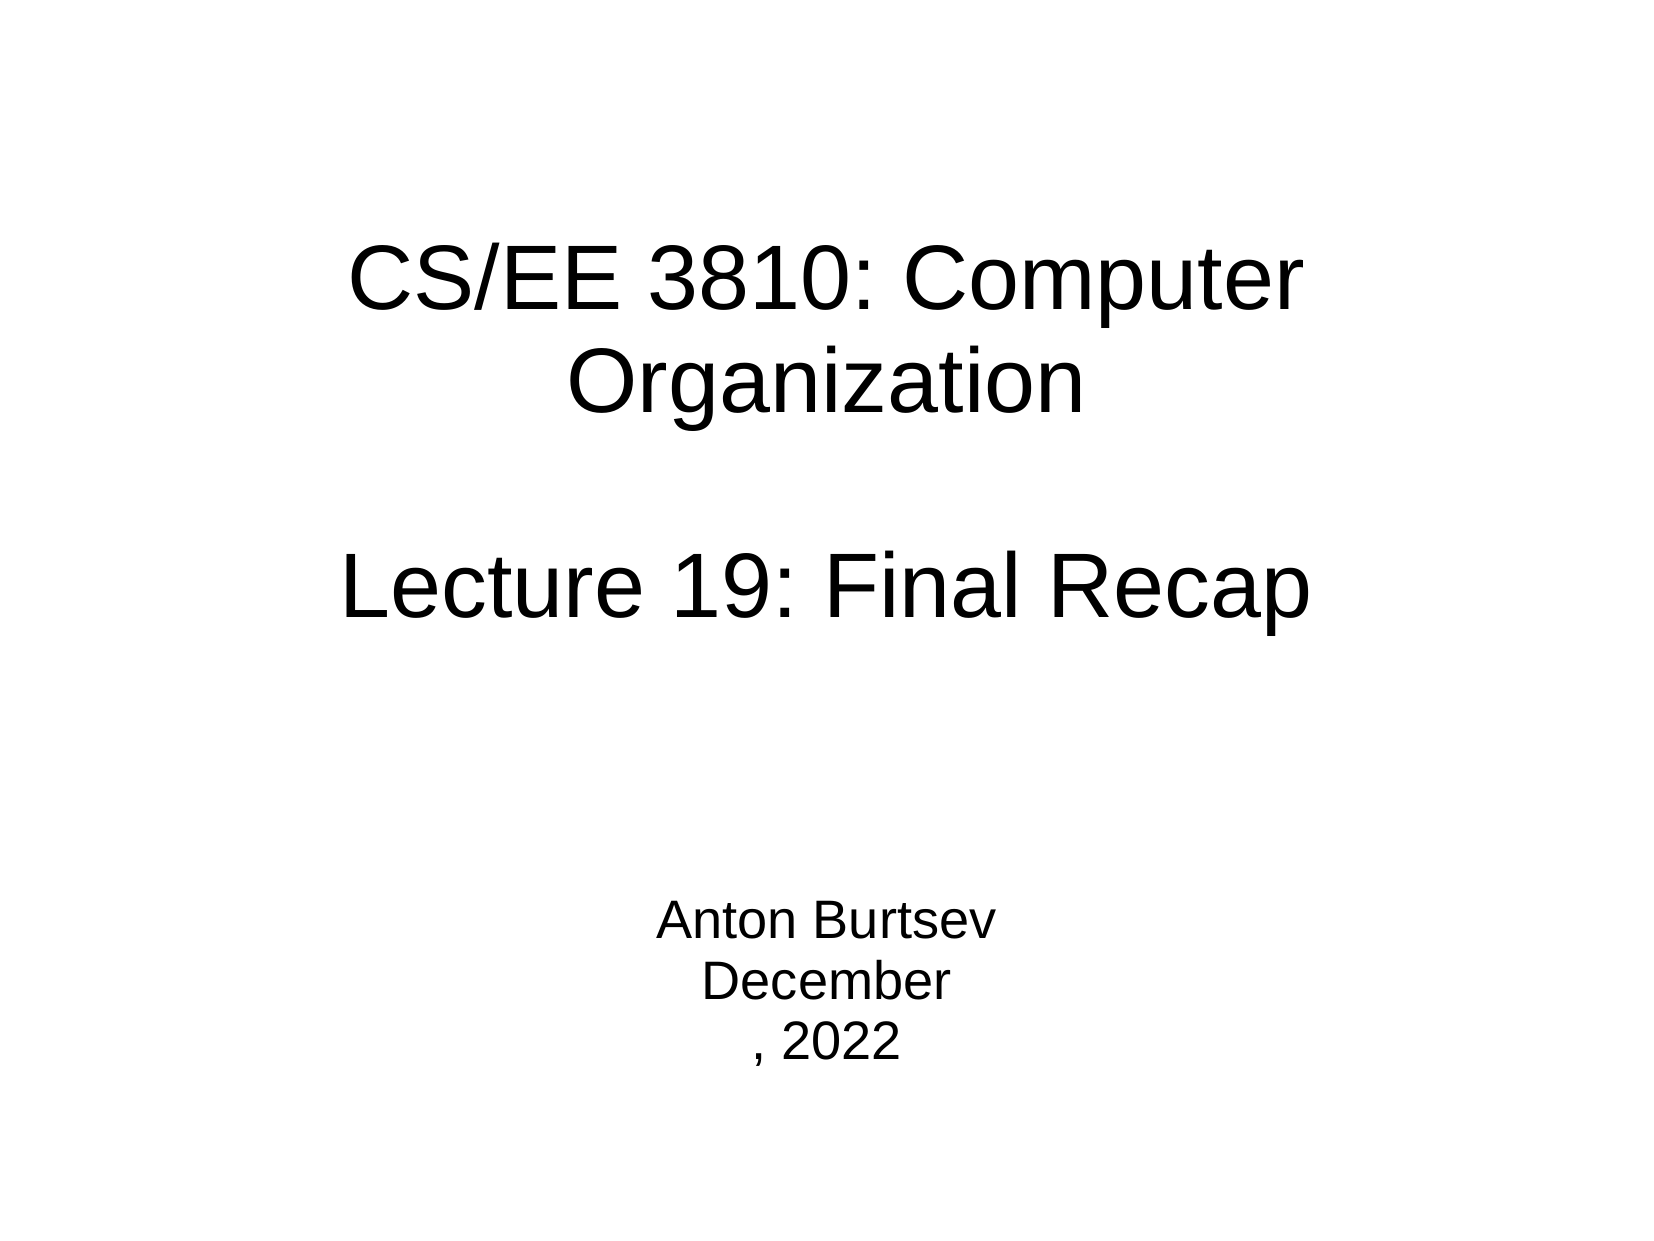

# CS/EE 3810: Computer Organization Lecture 19: Final Recap
Anton Burtsev
December
, 2022